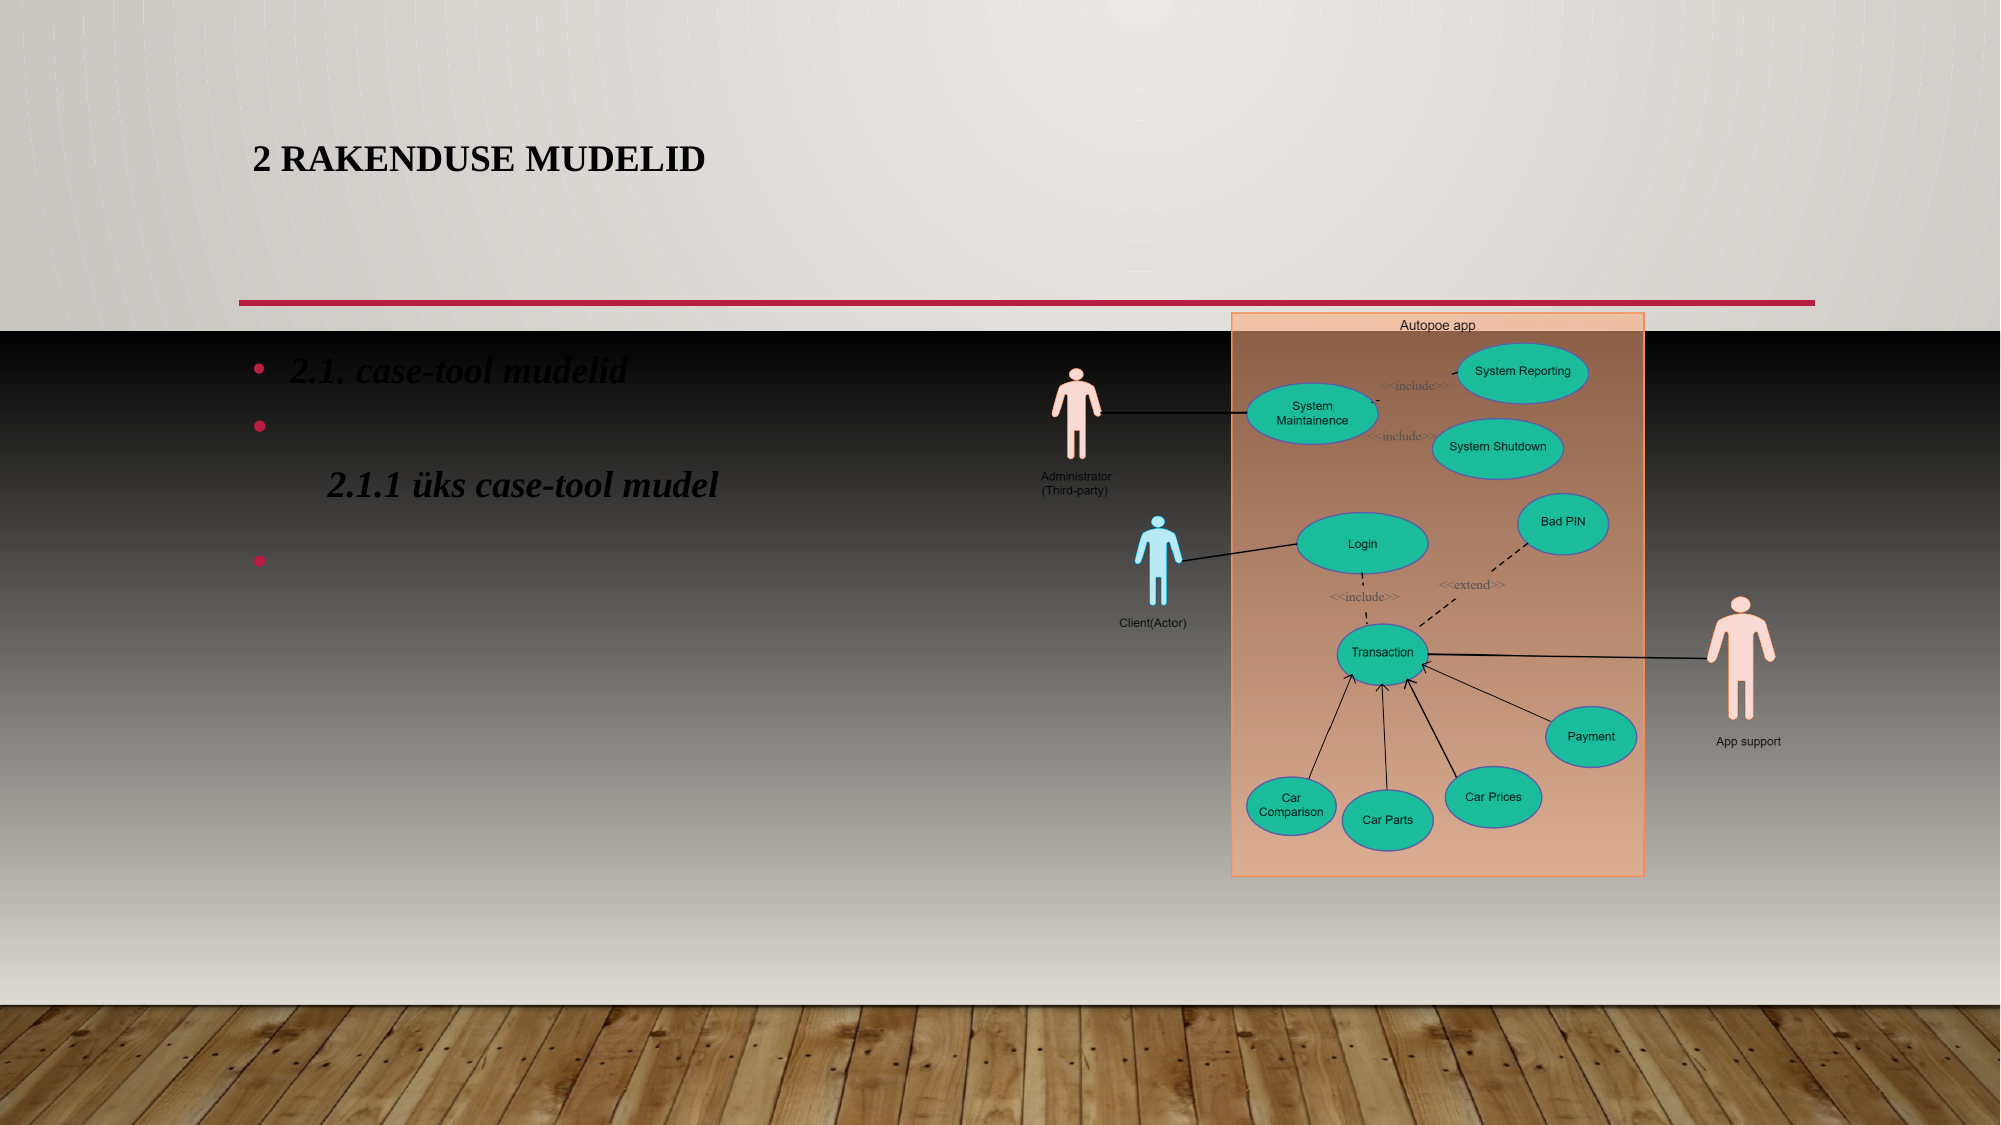

# 2 RAKENDUSE MUDELID
2.1. case-tool mudelid
2.1.1 üks case-tool mudel